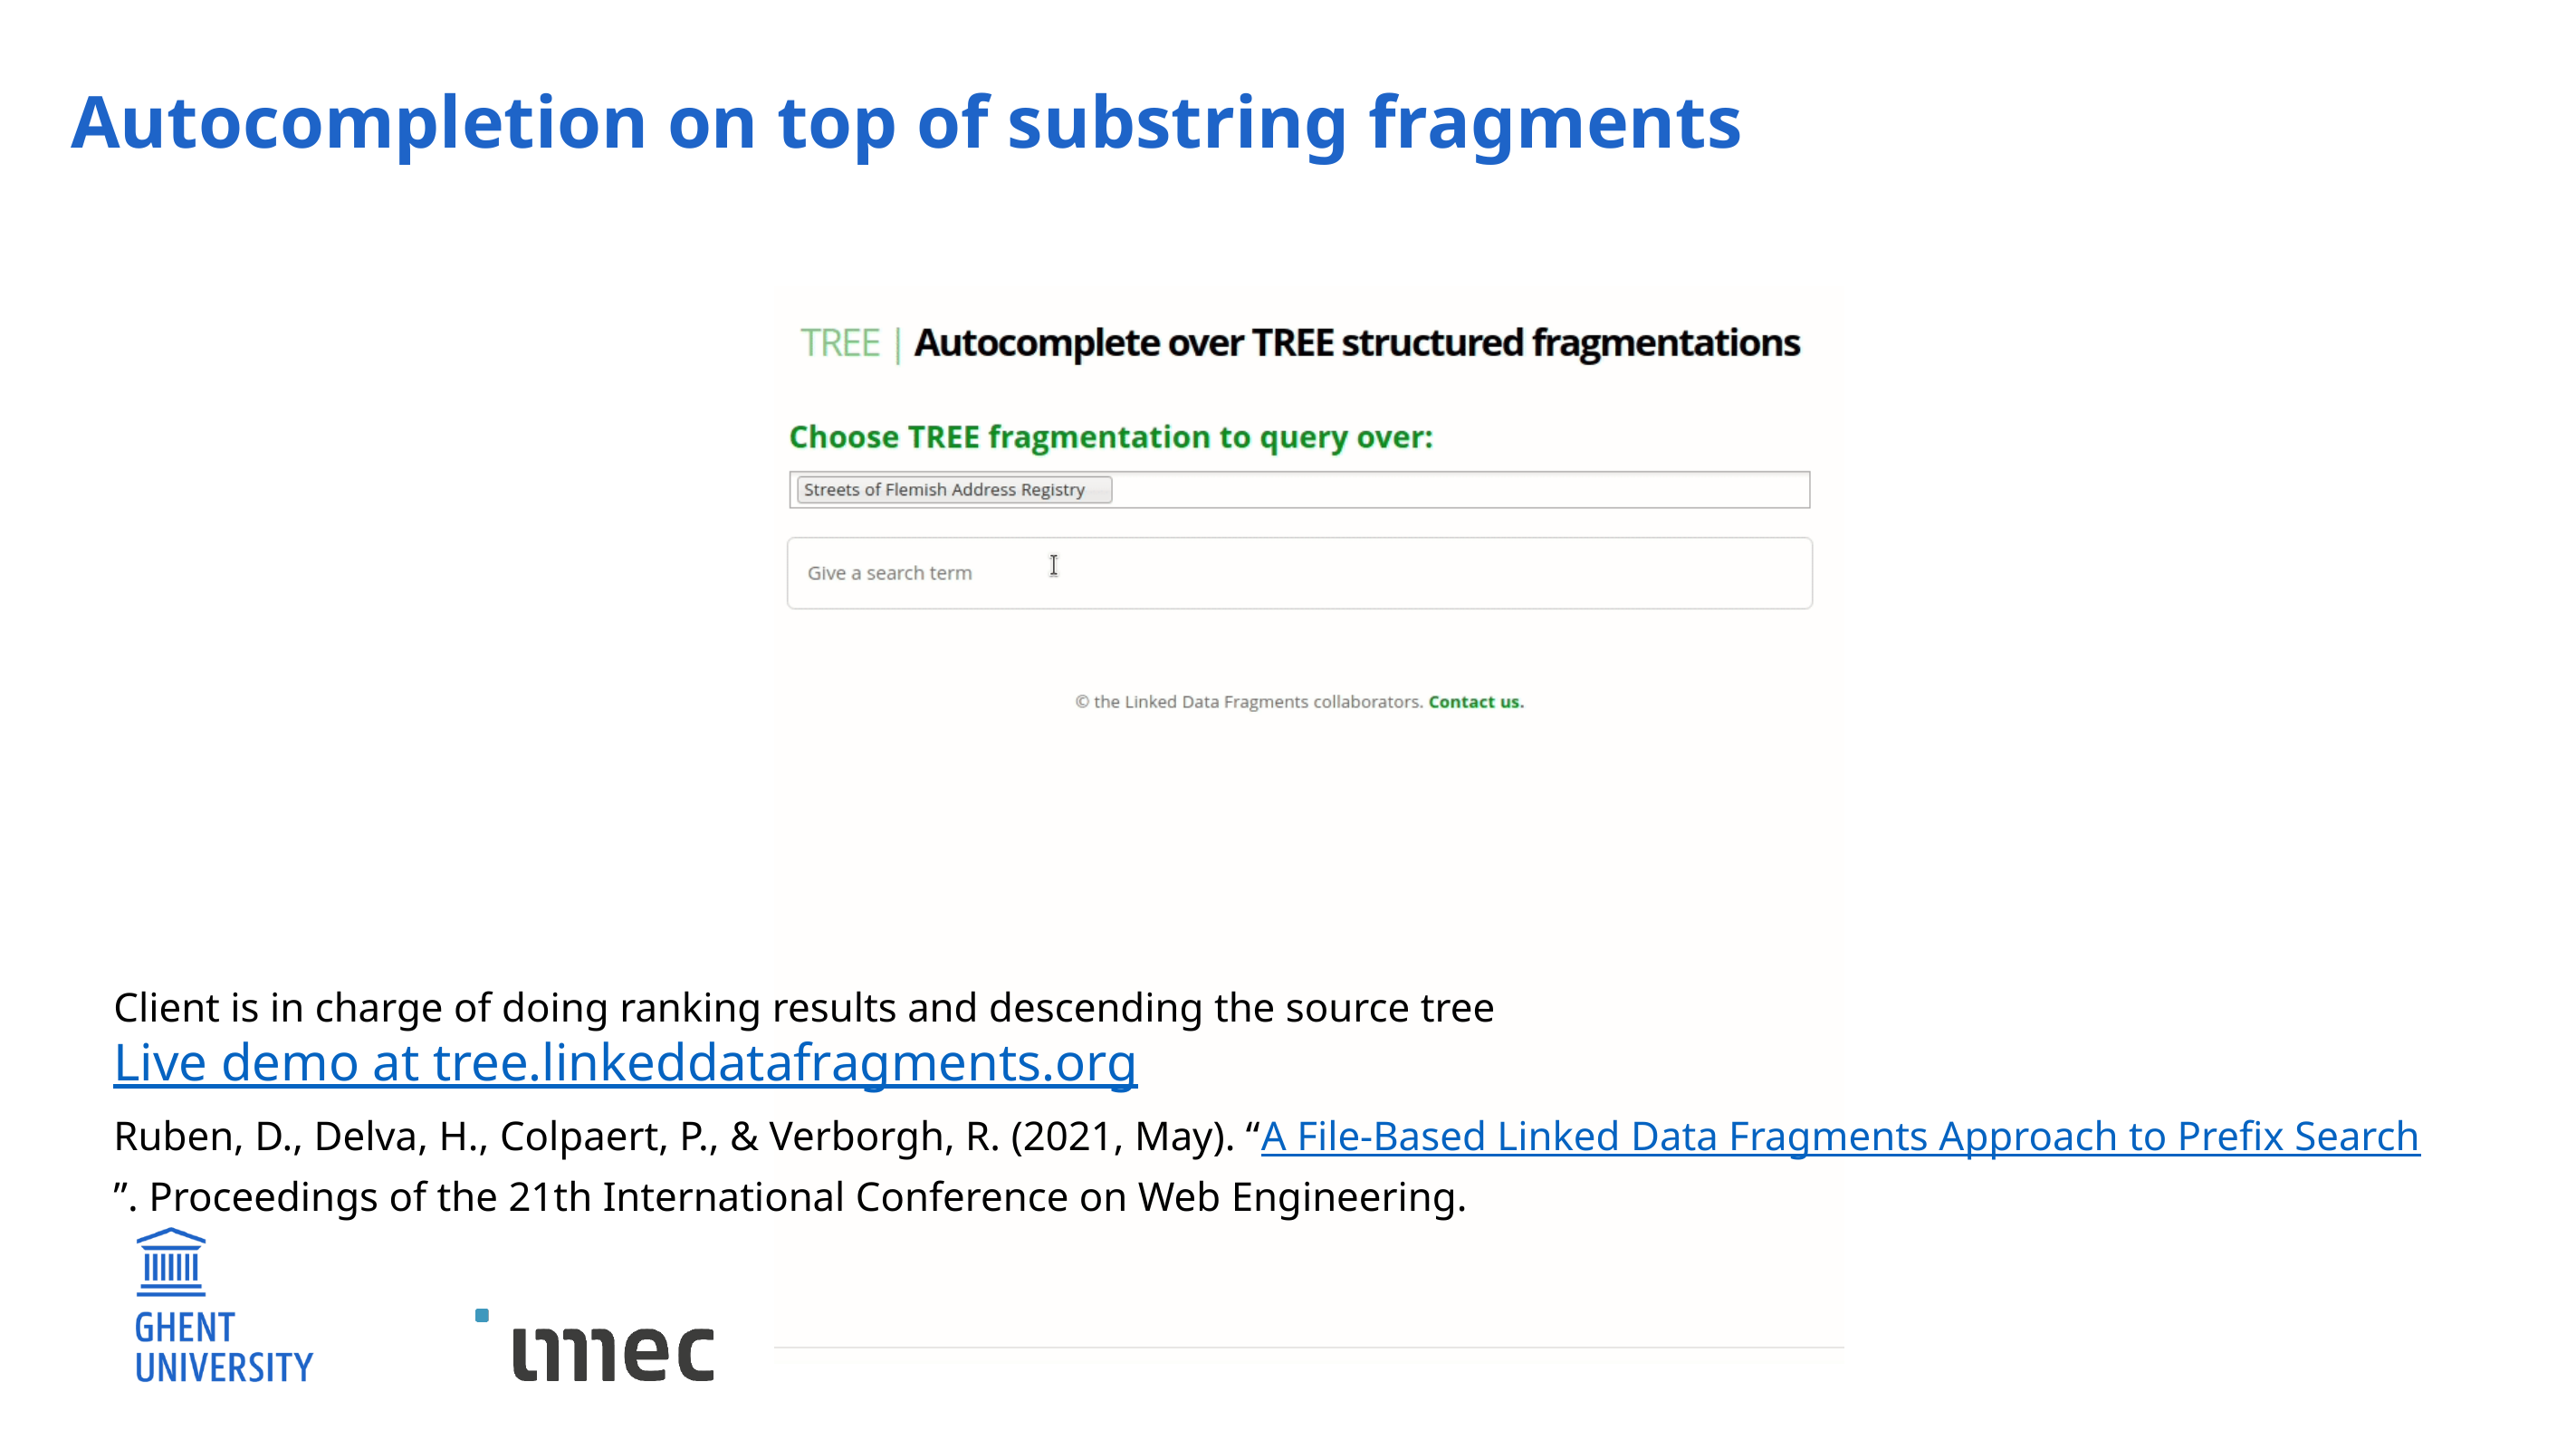

# Autocompletion on top of substring fragments
Client is in charge of doing ranking results and descending the source tree
Live demo at tree.linkeddatafragments.org
Ruben, D., Delva, H., Colpaert, P., & Verborgh, R. (2021, May). “A File-Based Linked Data Fragments Approach to Prefix Search”. Proceedings of the 21th International Conference on Web Engineering.